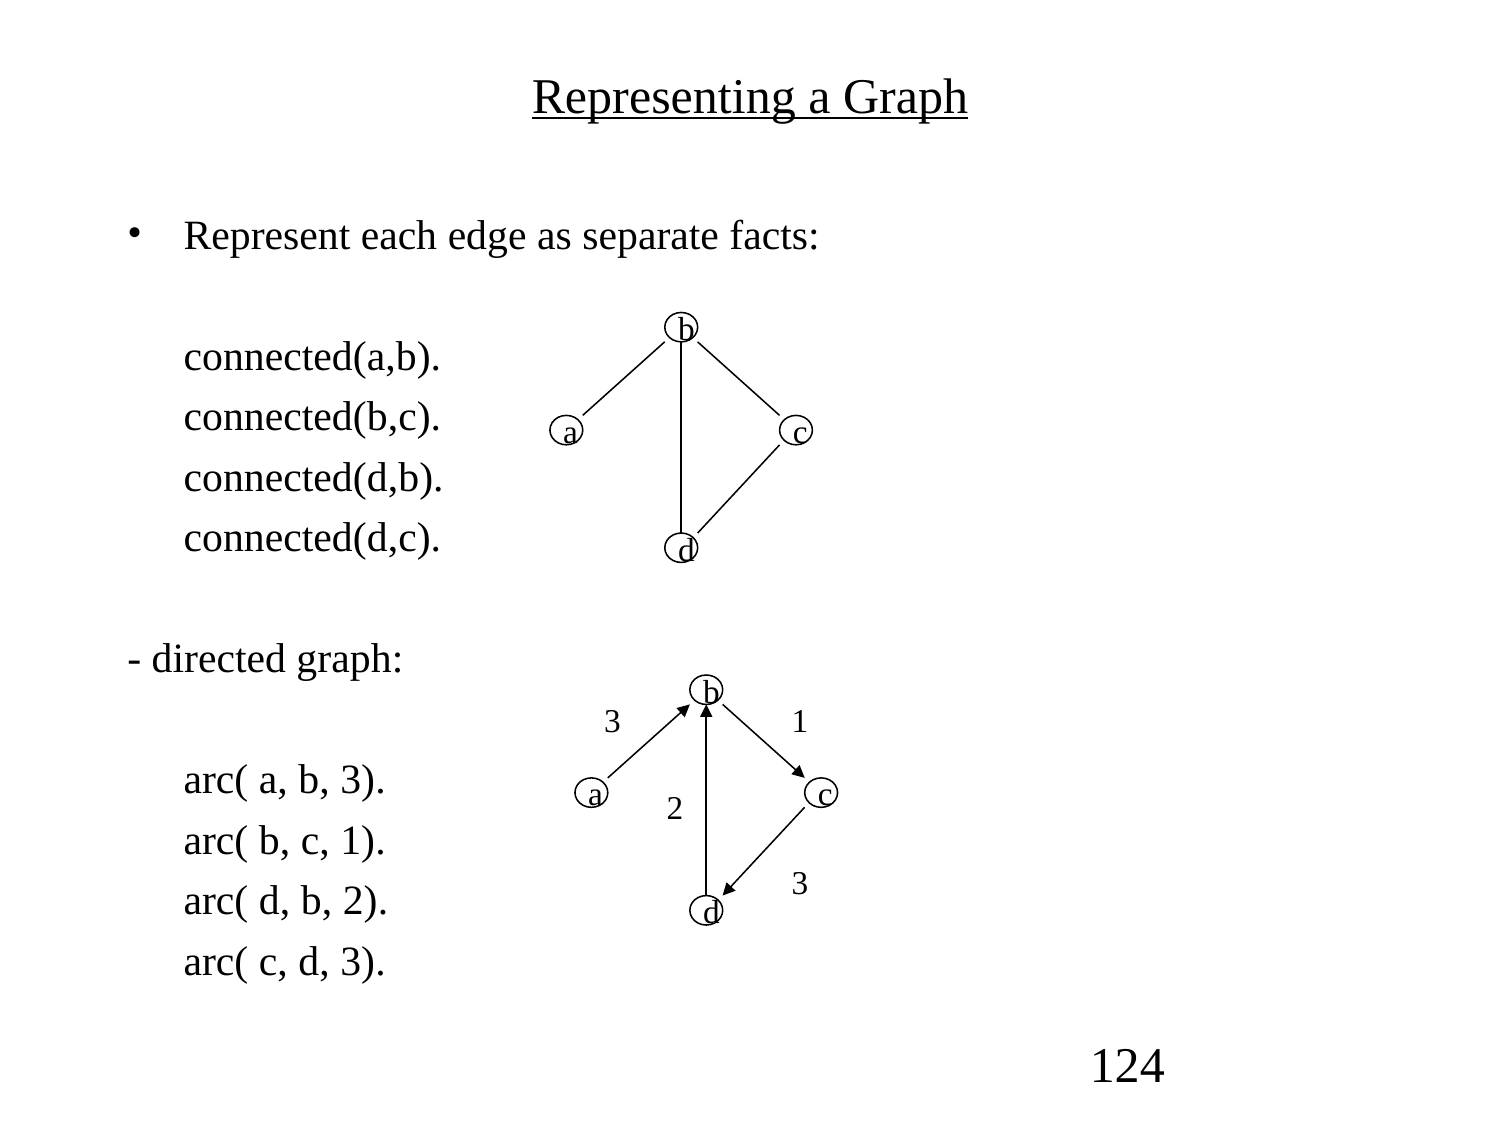

# Representing a Graph
Represent each edge as separate facts:
	connected(a,b).
	connected(b,c).
	connected(d,b).
	connected(d,c).
- directed graph:
 	arc( a, b, 3).
	arc( b, c, 1).
	arc( d, b, 2).
	arc( c, d, 3).
b
a
c
d
b
3
1
a
c
2
3
d
124